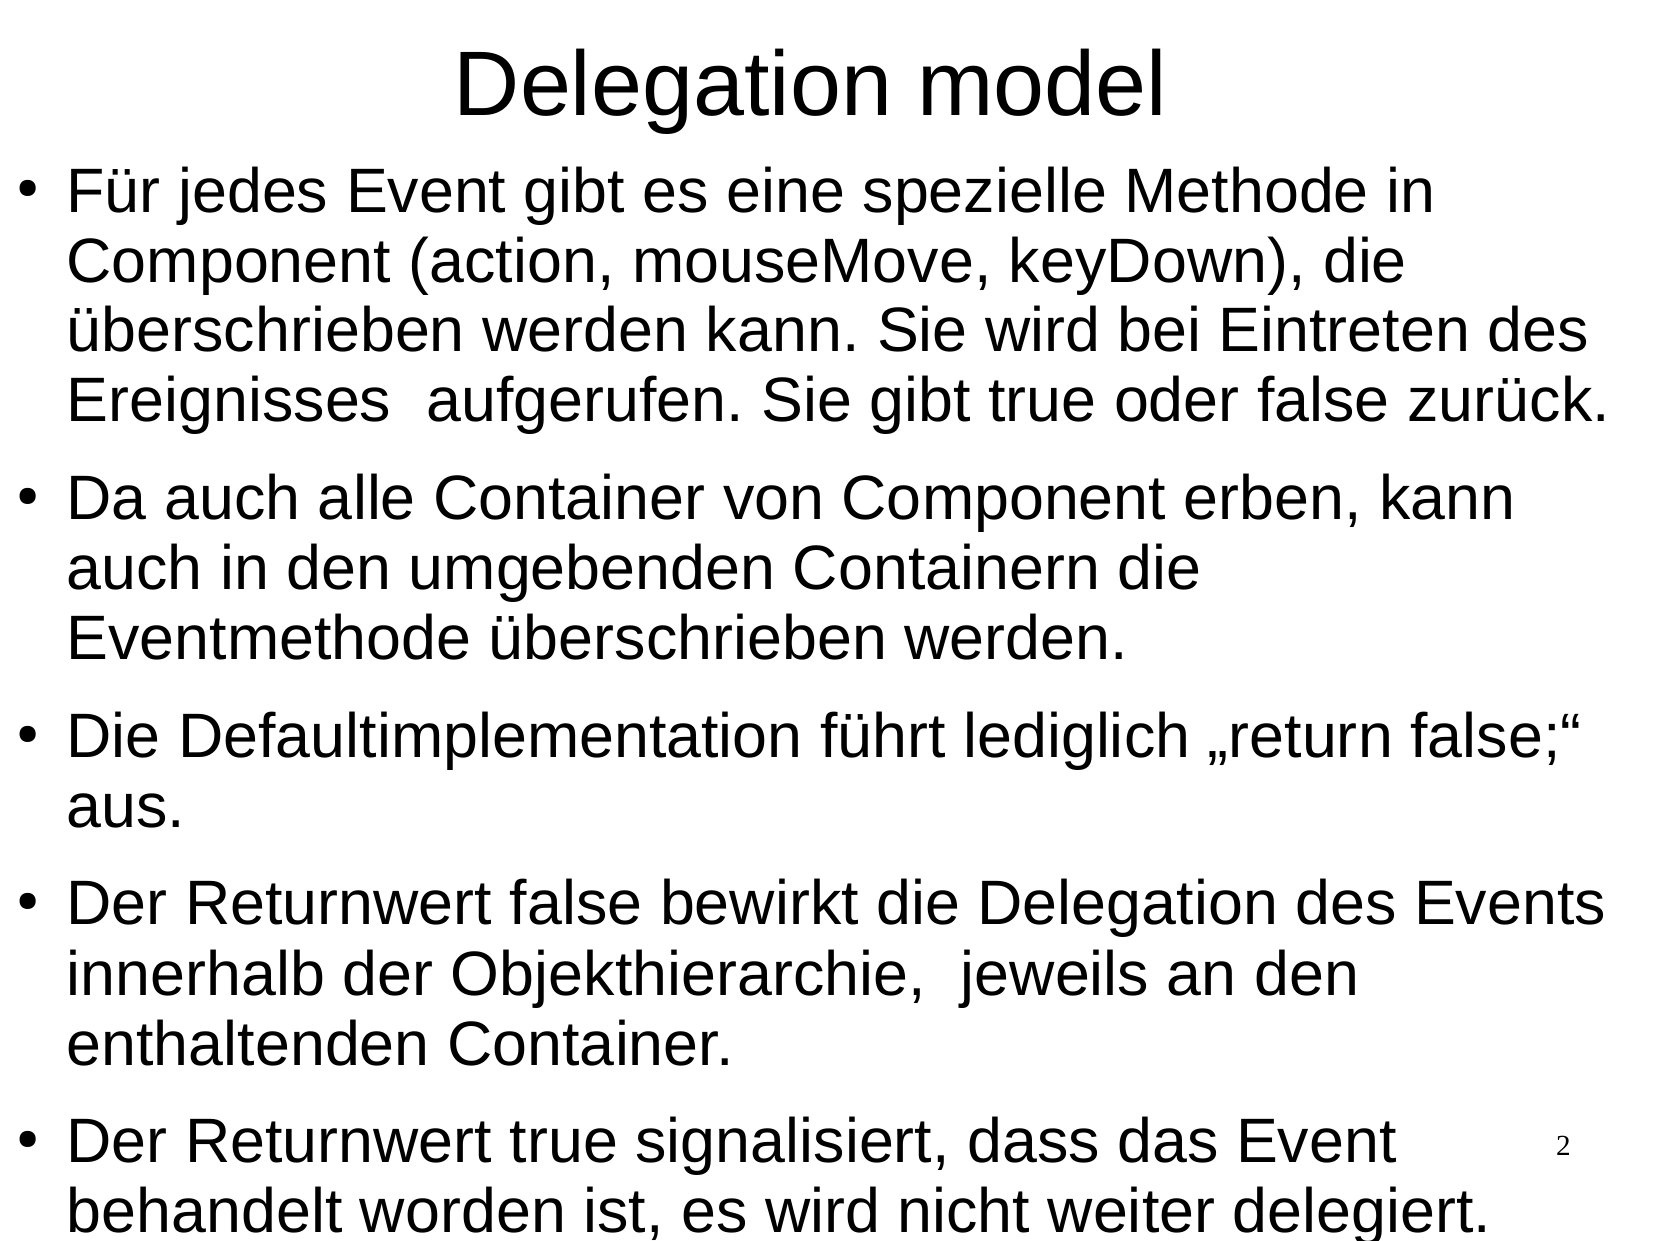

# Delegation model
Für jedes Event gibt es eine spezielle Methode in Component (action, mouseMove, keyDown), die überschrieben werden kann. Sie wird bei Eintreten des Ereignisses aufgerufen. Sie gibt true oder false zurück.
Da auch alle Container von Component erben, kann auch in den umgebenden Containern die Eventmethode überschrieben werden.
Die Defaultimplementation führt lediglich „return false;“ aus.
Der Returnwert false bewirkt die Delegation des Events innerhalb der Objekthierarchie, jeweils an den enthaltenden Container.
Der Returnwert true signalisiert, dass das Event behandelt worden ist, es wird nicht weiter delegiert.
2